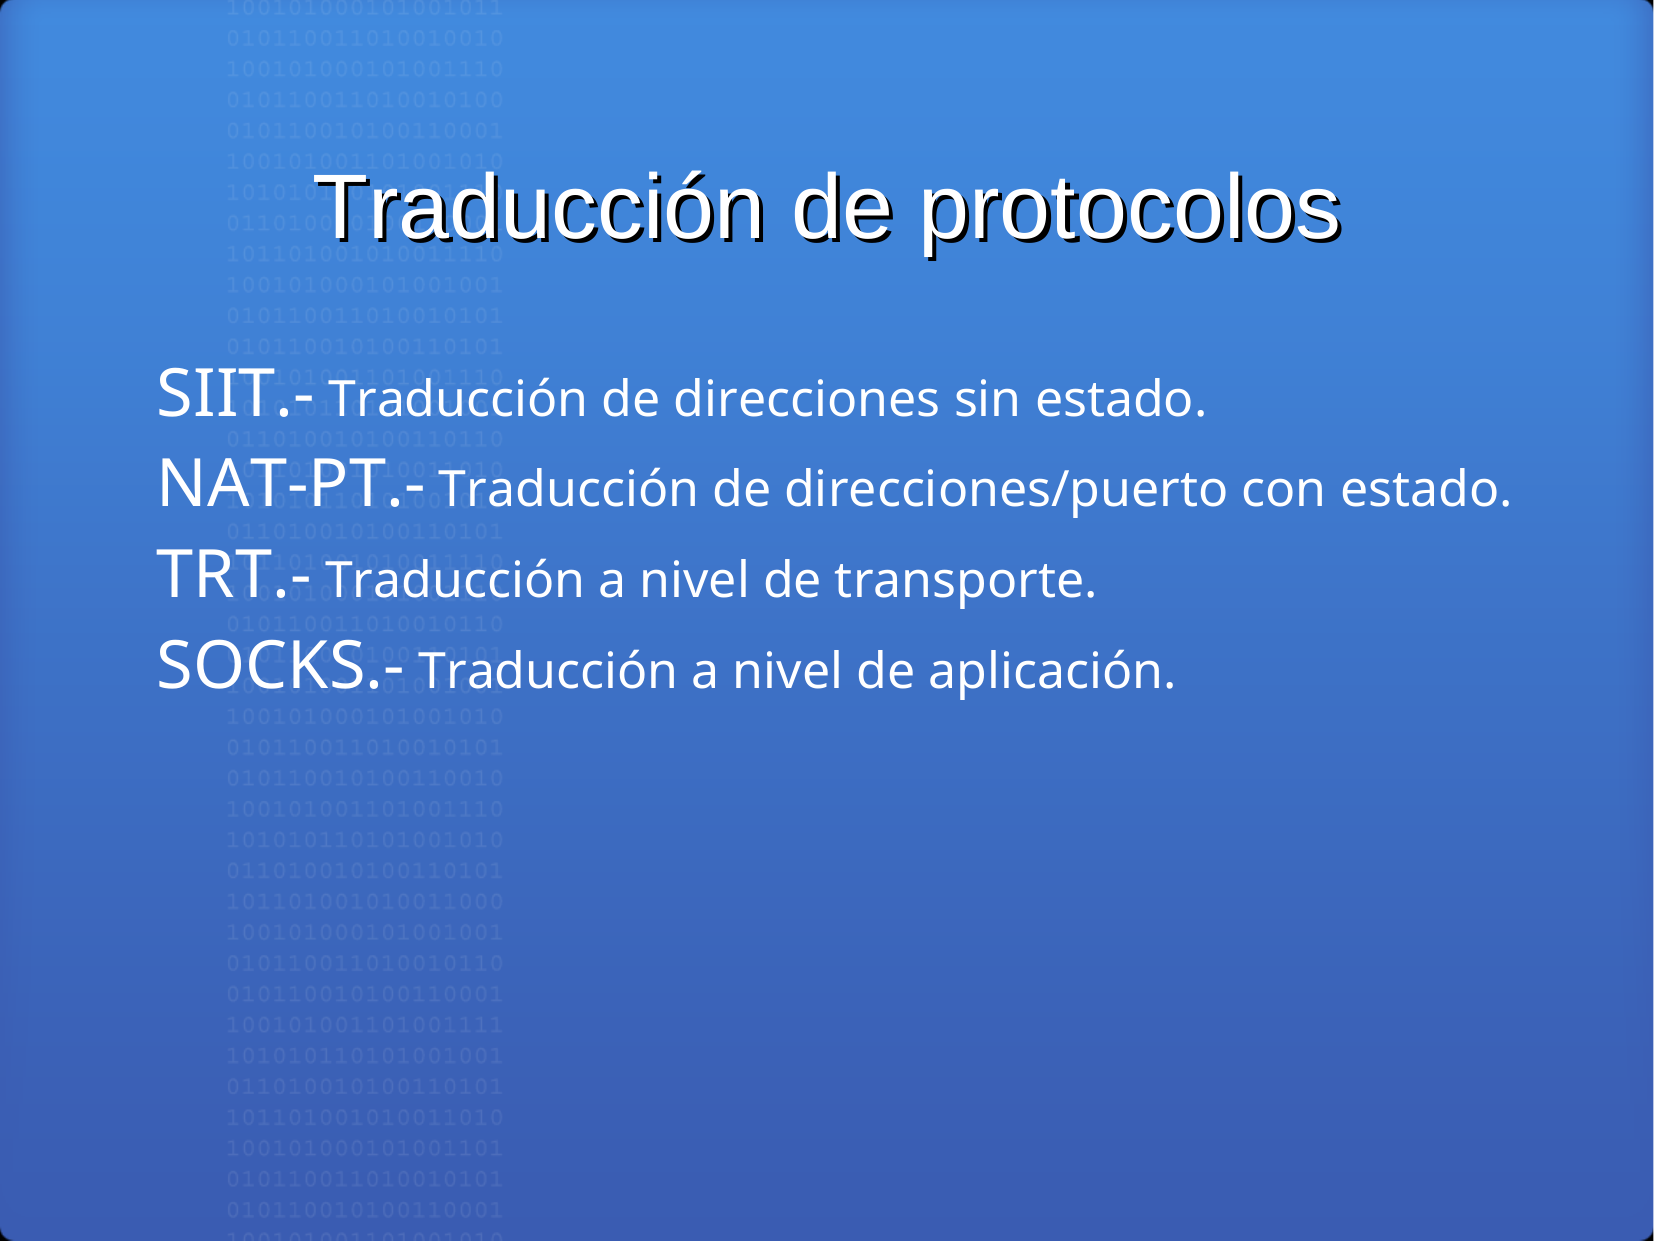

# Traducción de protocolos
SIIT.- Traducción de direcciones sin estado.
NAT-PT.- Traducción de direcciones/puerto con estado.
TRT.- Traducción a nivel de transporte.
SOCKS.- Traducción a nivel de aplicación.